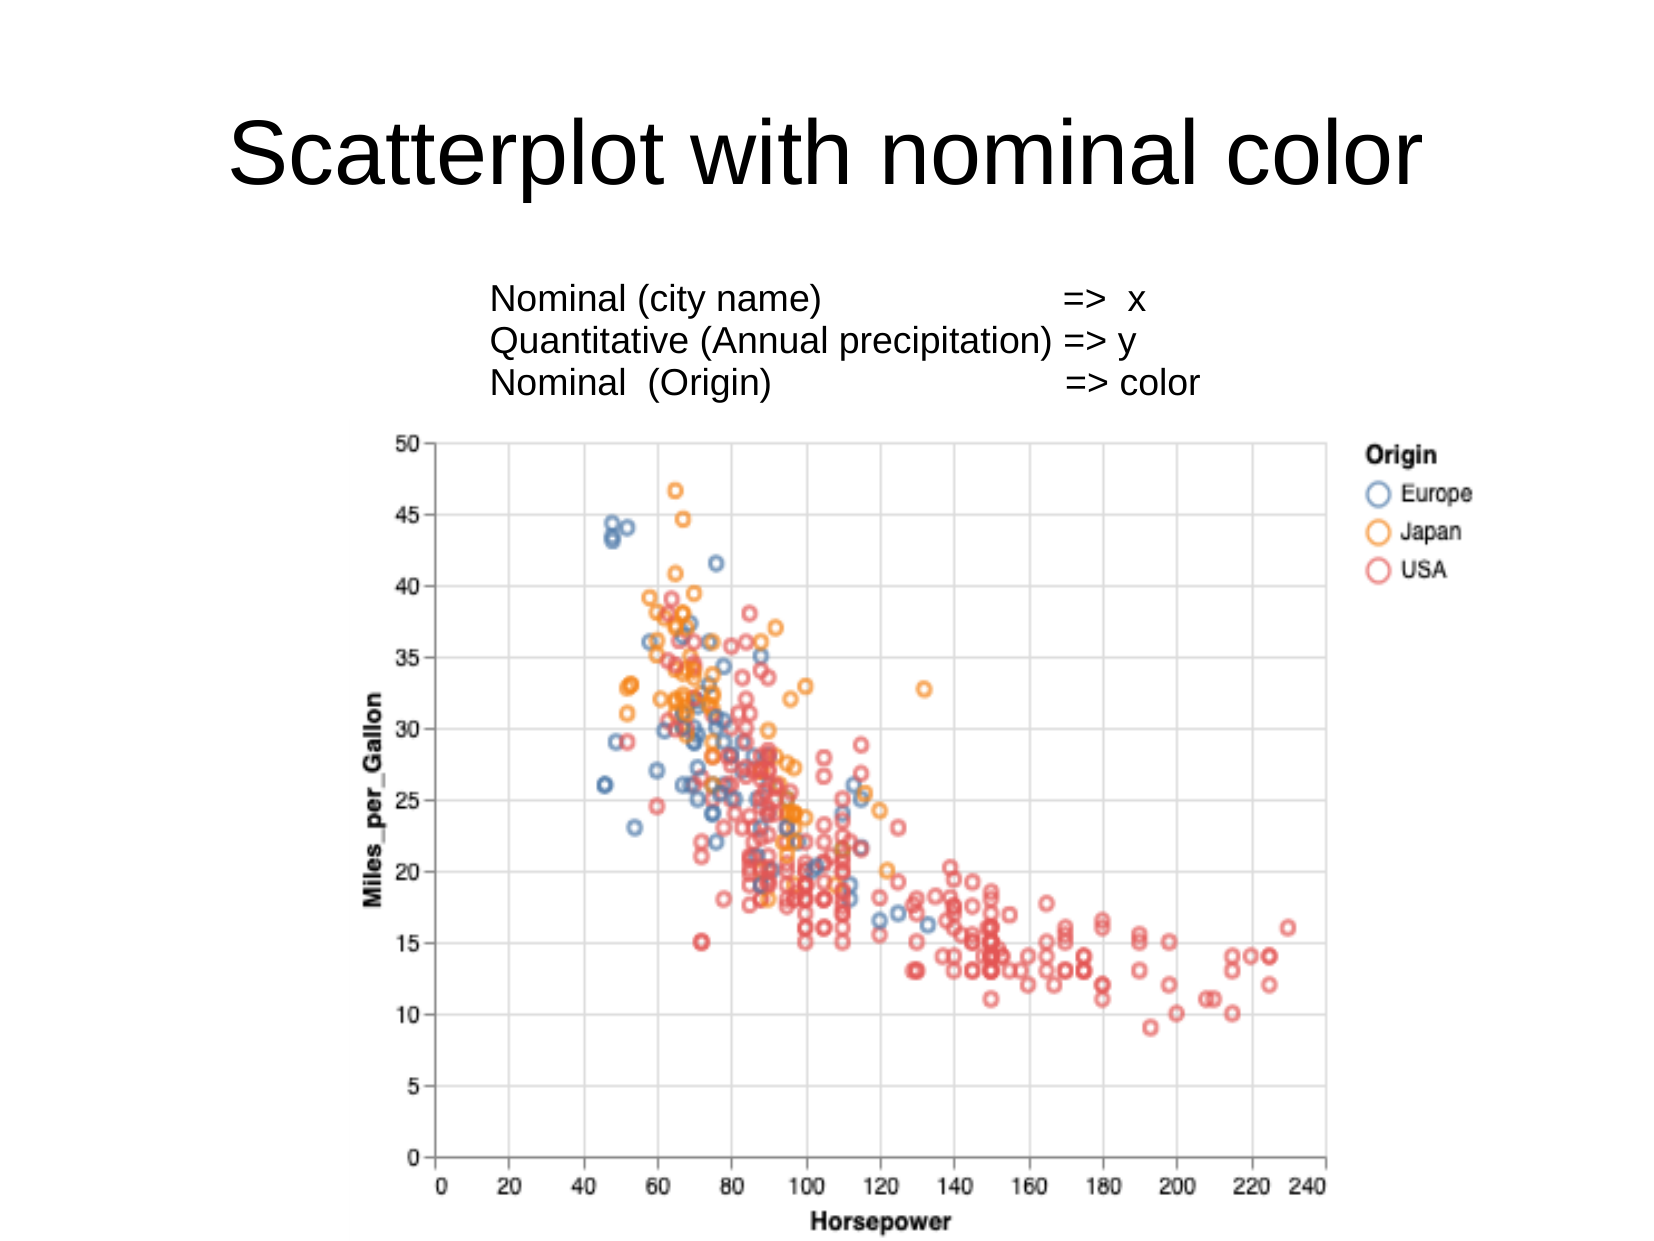

# Scatterplot with nominal color
Nominal (city name) => x
Quantitative (Annual precipitation) => y
Nominal (Origin) => color